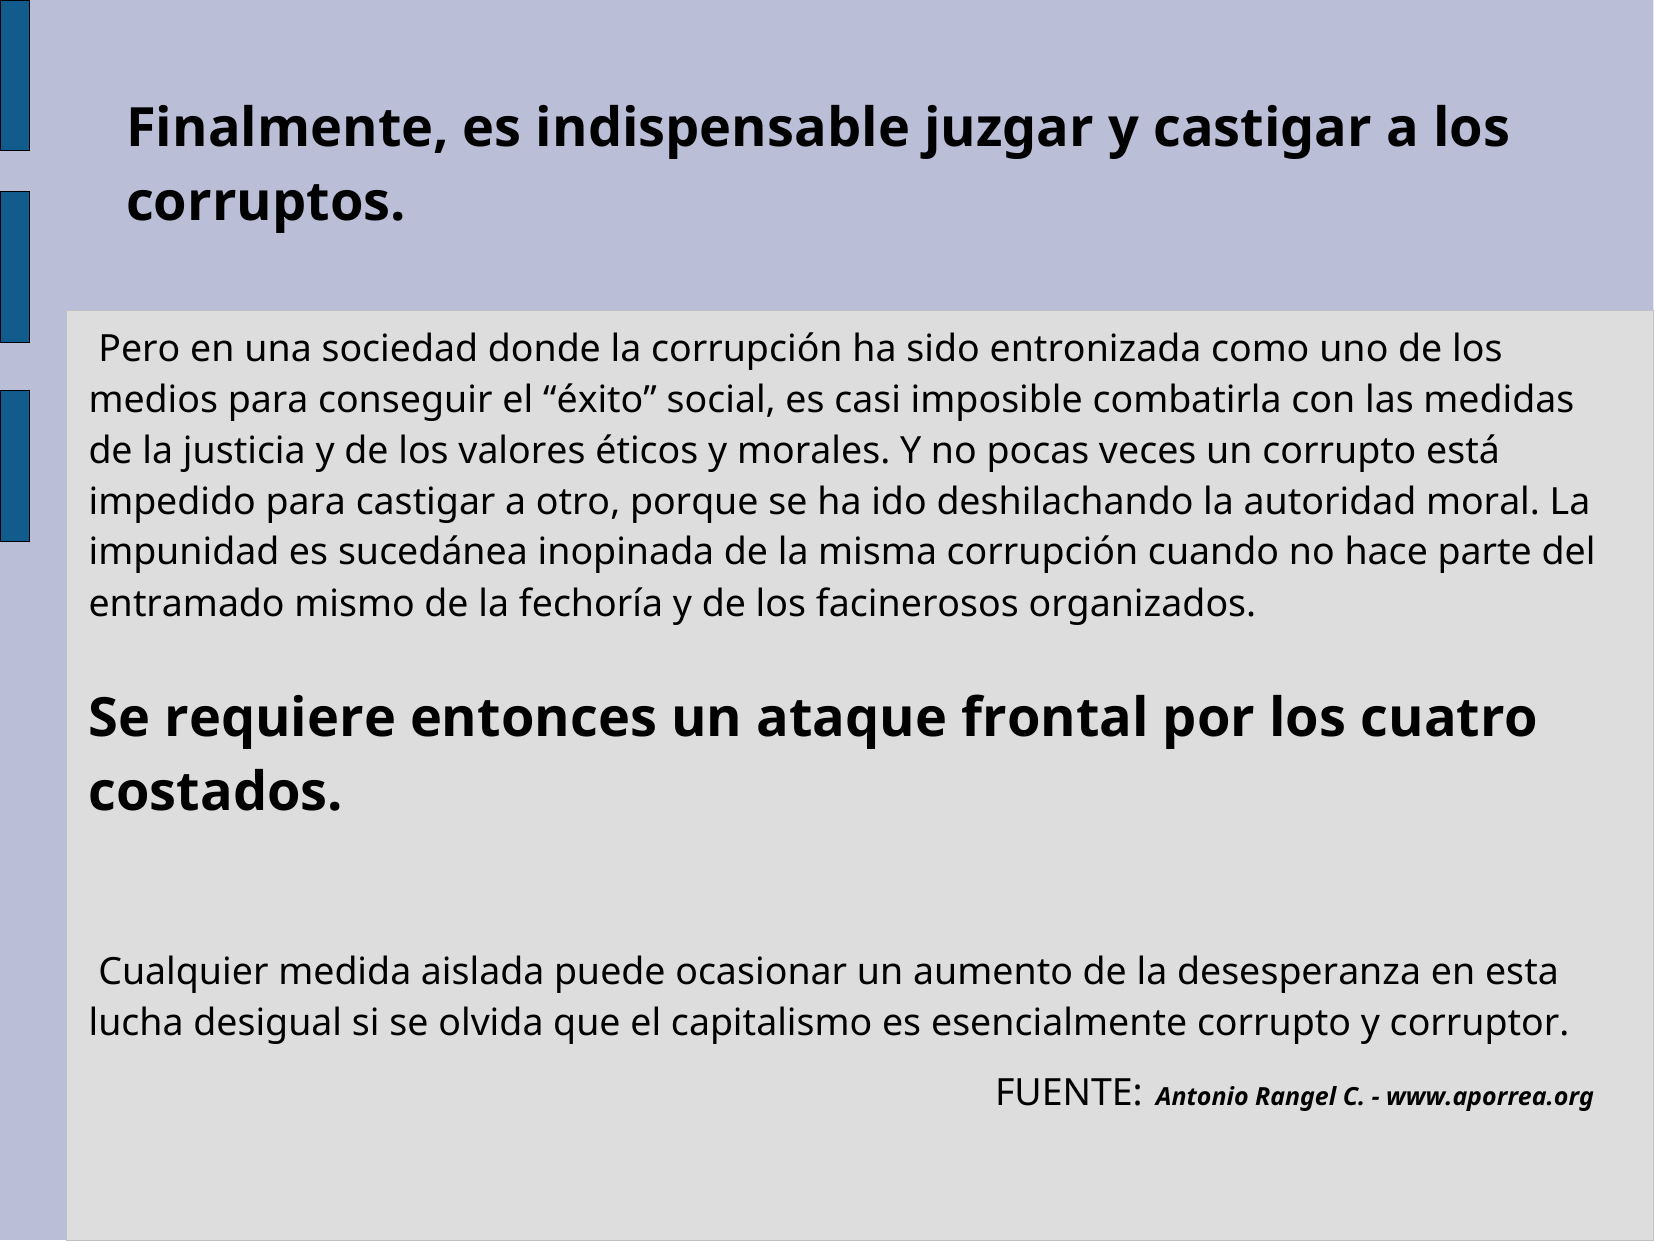

Finalmente, es indispensable juzgar y castigar a los corruptos.
 Pero en una sociedad donde la corrupción ha sido entronizada como uno de los medios para conseguir el “éxito” social, es casi imposible combatirla con las medidas de la justicia y de los valores éticos y morales. Y no pocas veces un corrupto está impedido para castigar a otro, porque se ha ido deshilachando la autoridad moral. La impunidad es sucedánea inopinada de la misma corrupción cuando no hace parte del entramado mismo de la fechoría y de los facinerosos organizados.
Se requiere entonces un ataque frontal por los cuatro costados.
 Cualquier medida aislada puede ocasionar un aumento de la desesperanza en esta lucha desigual si se olvida que el capitalismo es esencialmente corrupto y corruptor.
FUENTE: Antonio Rangel C. - www.aporrea.org